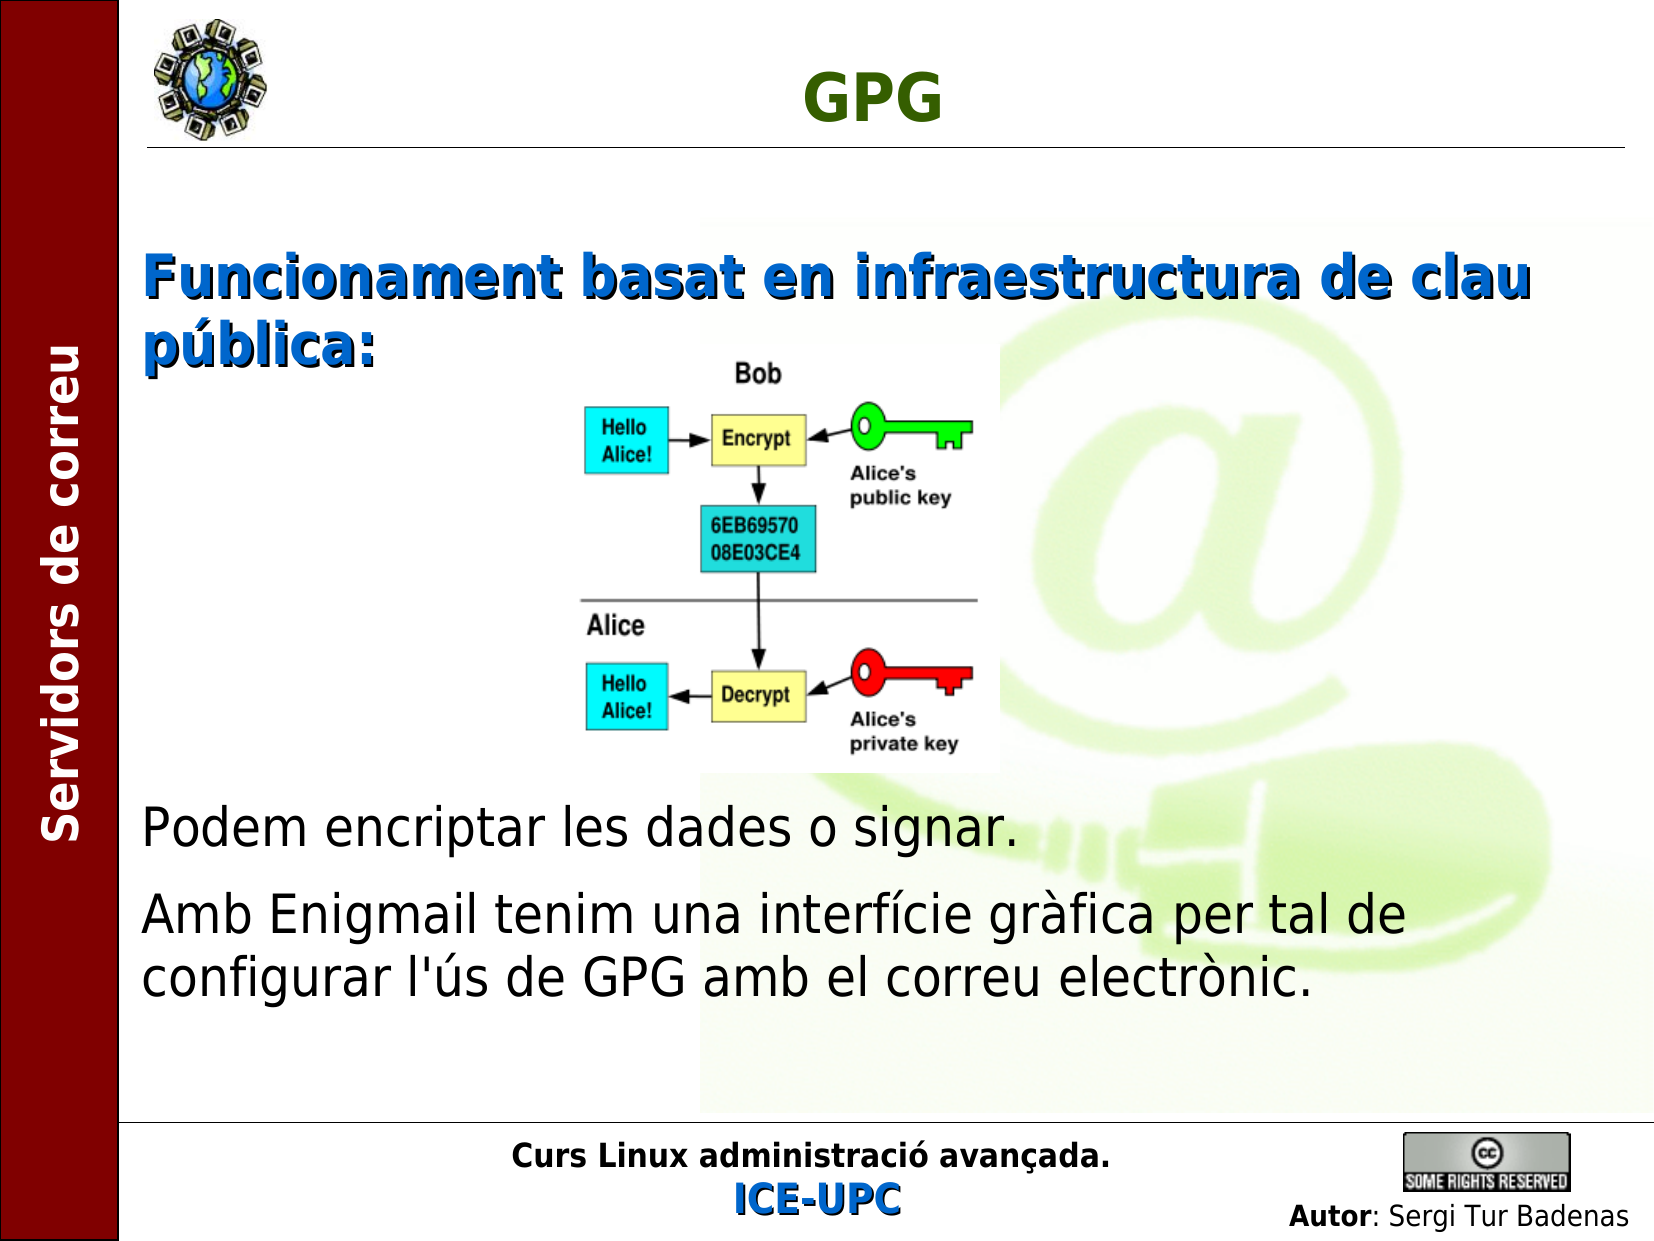

# GPG
Funcionament basat en infraestructura de clau pública:
Podem encriptar les dades o signar.
Amb Enigmail tenim una interfície gràfica per tal de configurar l'ús de GPG amb el correu electrònic.